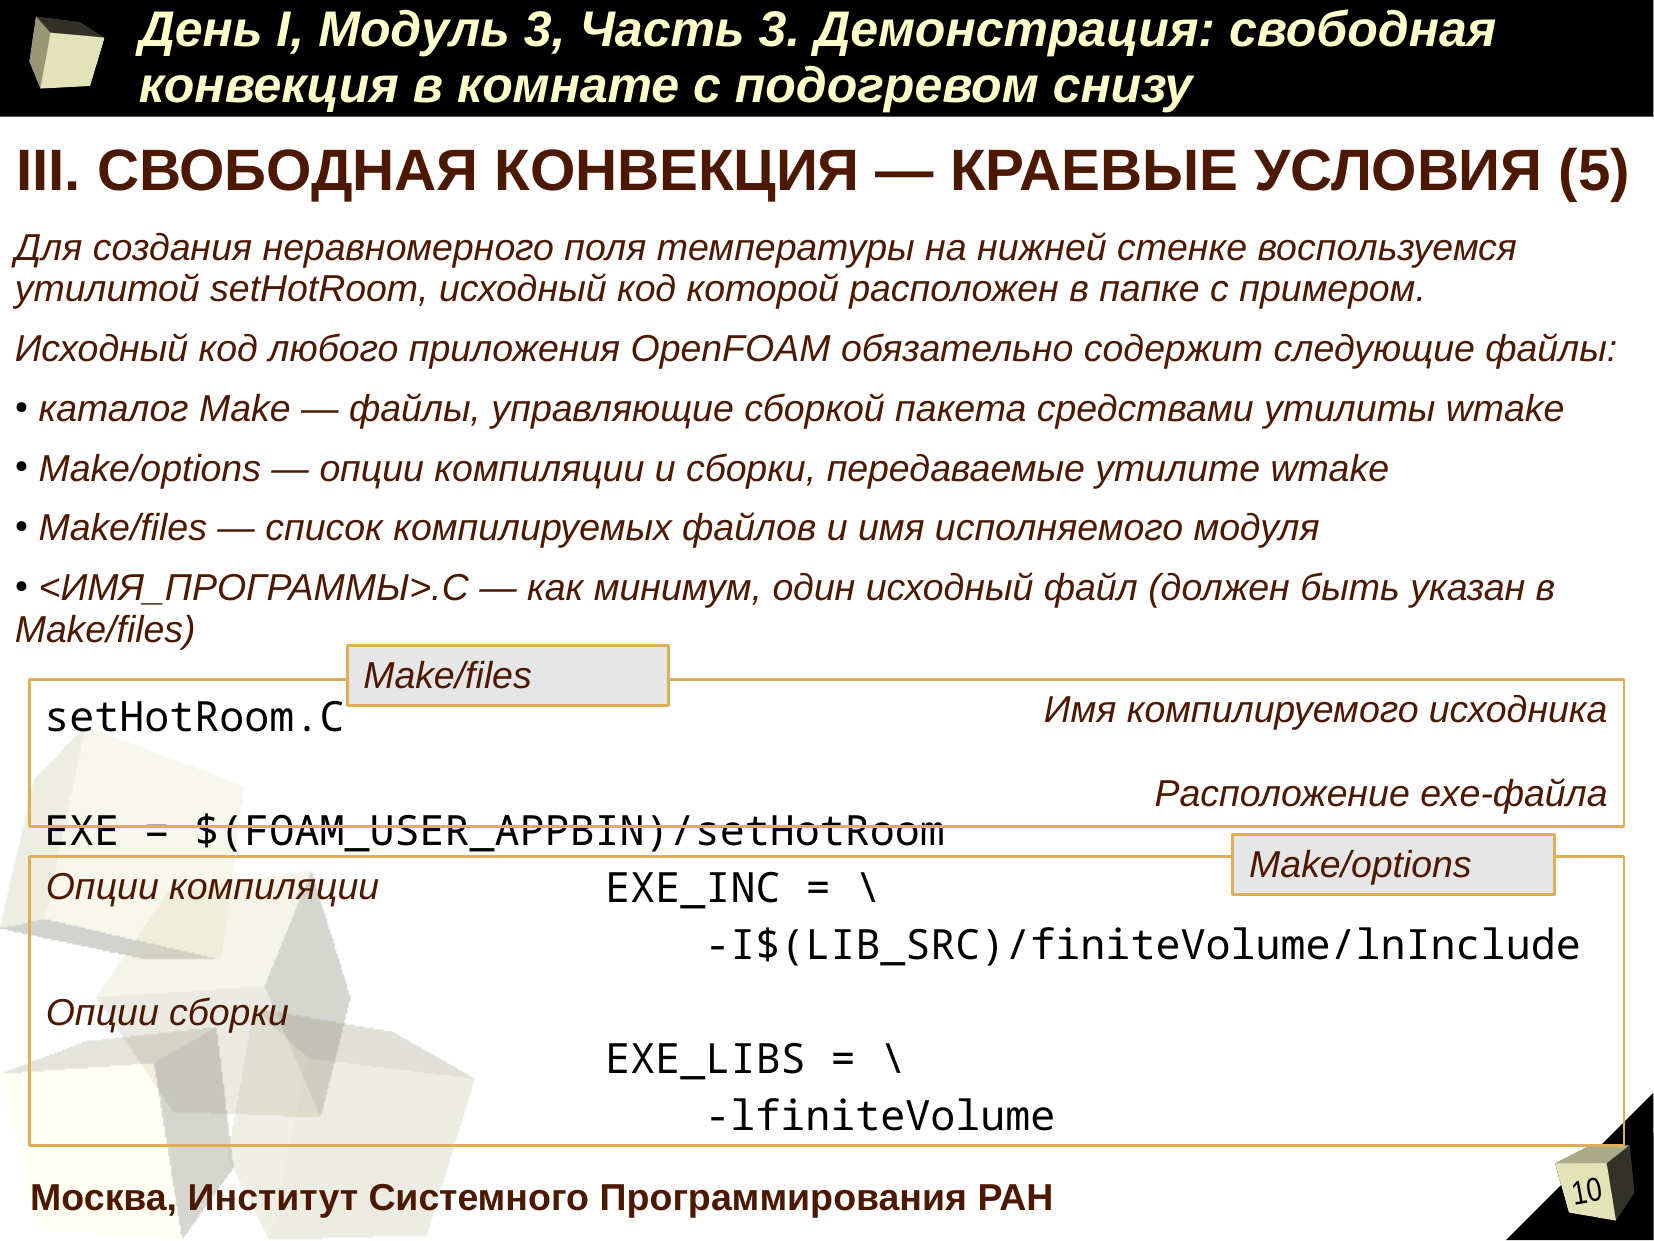

III. СВОБОДНАЯ КОНВЕКЦИЯ — КРАЕВЫЕ УСЛОВИЯ (5)
Для создания неравномерного поля температуры на нижней стенке воспользуемся утилитой setHotRoom, исходный код которой расположен в папке с примером.
Исходный код любого приложения OpenFOAM обязательно содержит следующие файлы:
 каталог Make — файлы, управляющие сборкой пакета средствами утилиты wmake
 Make/options — опции компиляции и сборки, передаваемые утилите wmake
 Make/files — список компилируемых файлов и имя исполняемого модуля
 <ИМЯ_ПРОГРАММЫ>.C — как минимум, один исходный файл (должен быть указан в Make/files)
Make/files
setHotRoom.C
EXE = $(FOAM_USER_APPBIN)/setHotRoom
Имя компилируемого исходника
Расположение exe-файла
Make/options
EXE_INC = \
 -I$(LIB_SRC)/finiteVolume/lnInclude
EXE_LIBS = \
 -lfiniteVolume
Опции компиляции
Опции сборки